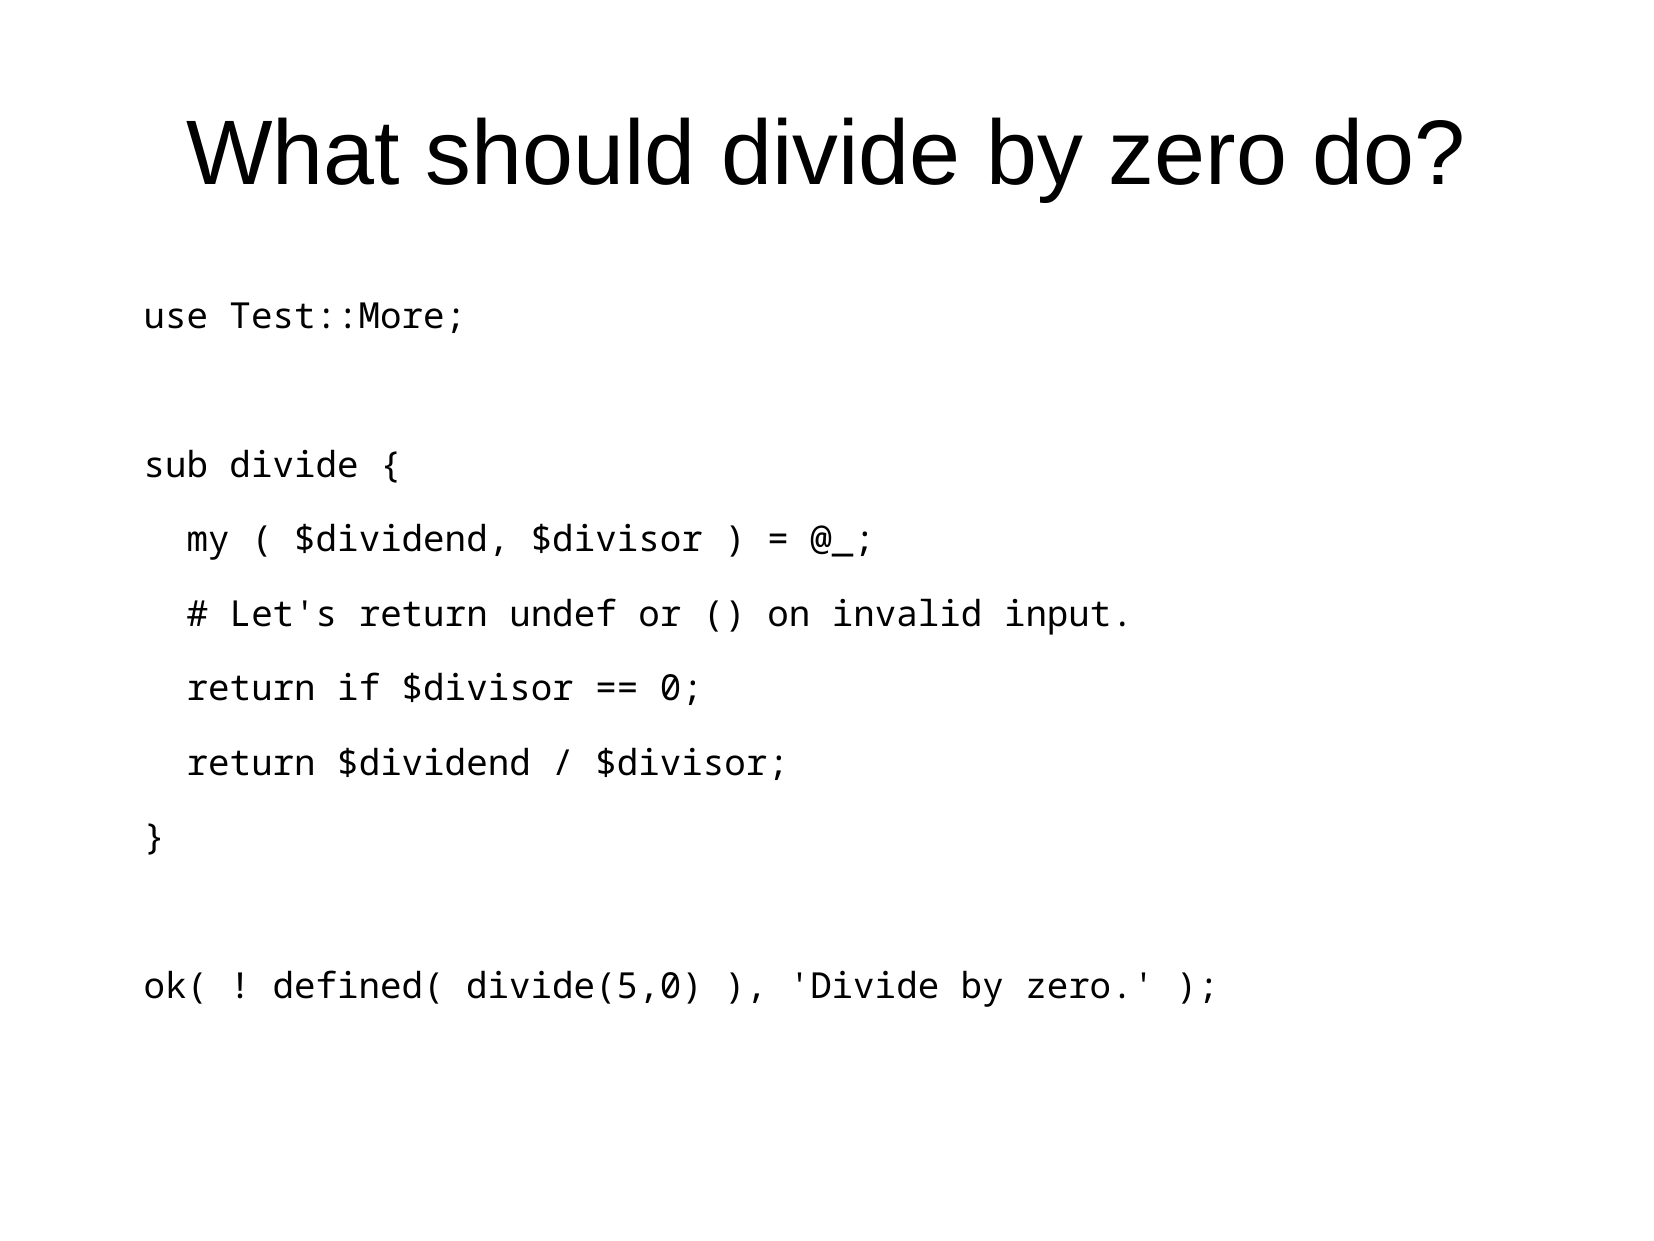

# What should divide by zero do?
use Test::More;
sub divide {
 my ( $dividend, $divisor ) = @_;
 # Let's return undef or () on invalid input.
 return if $divisor == 0;
 return $dividend / $divisor;
}
ok( ! defined( divide(5,0) ), 'Divide by zero.' );